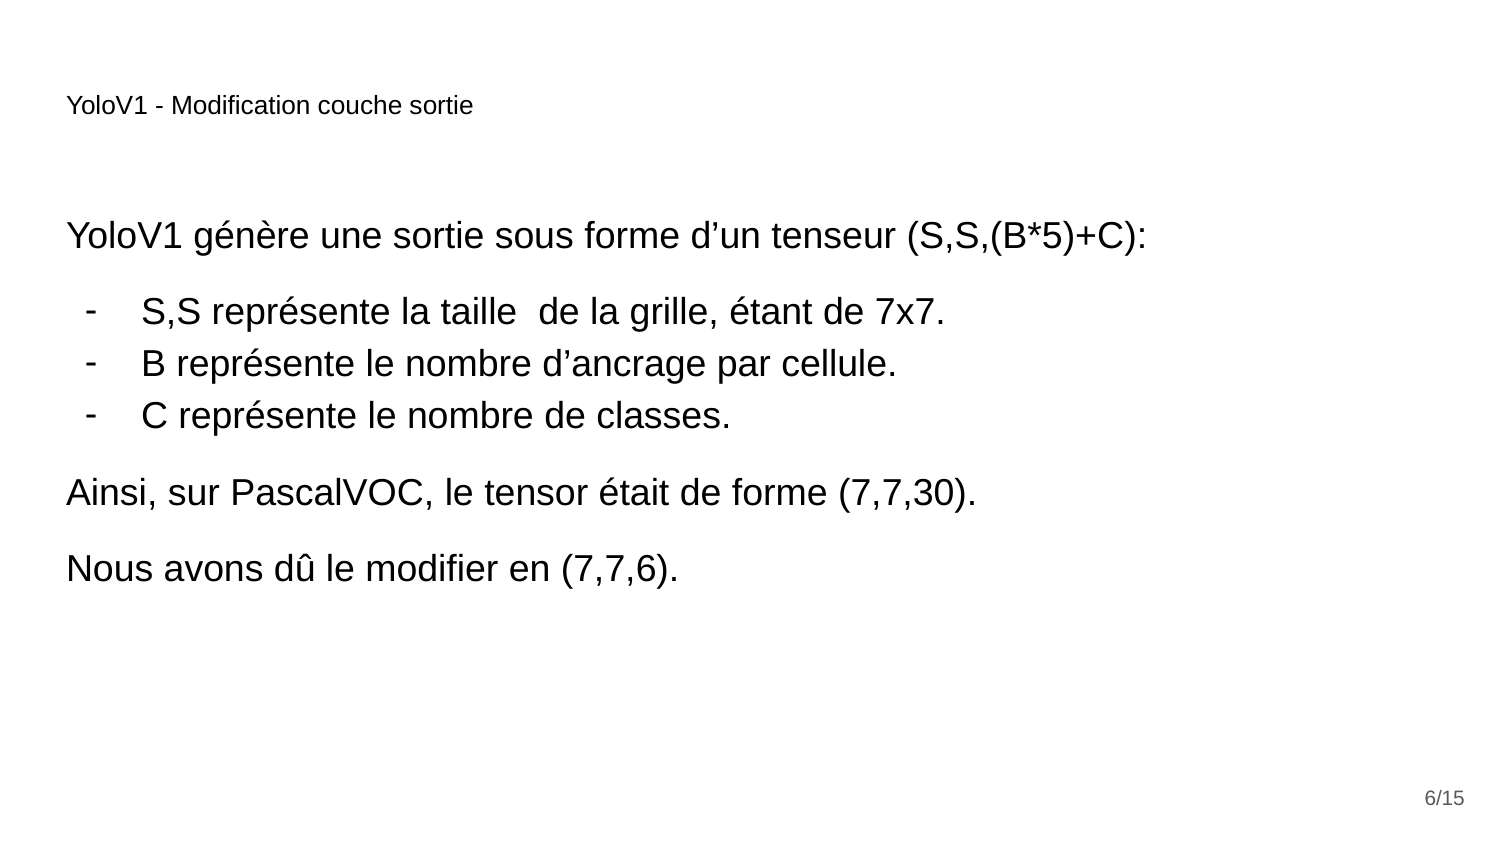

# YoloV1 - Modification couche sortie
YoloV1 génère une sortie sous forme d’un tenseur (S,S,(B*5)+C):
S,S représente la taille de la grille, étant de 7x7.
B représente le nombre d’ancrage par cellule.
C représente le nombre de classes.
Ainsi, sur PascalVOC, le tensor était de forme (7,7,30).
Nous avons dû le modifier en (7,7,6).